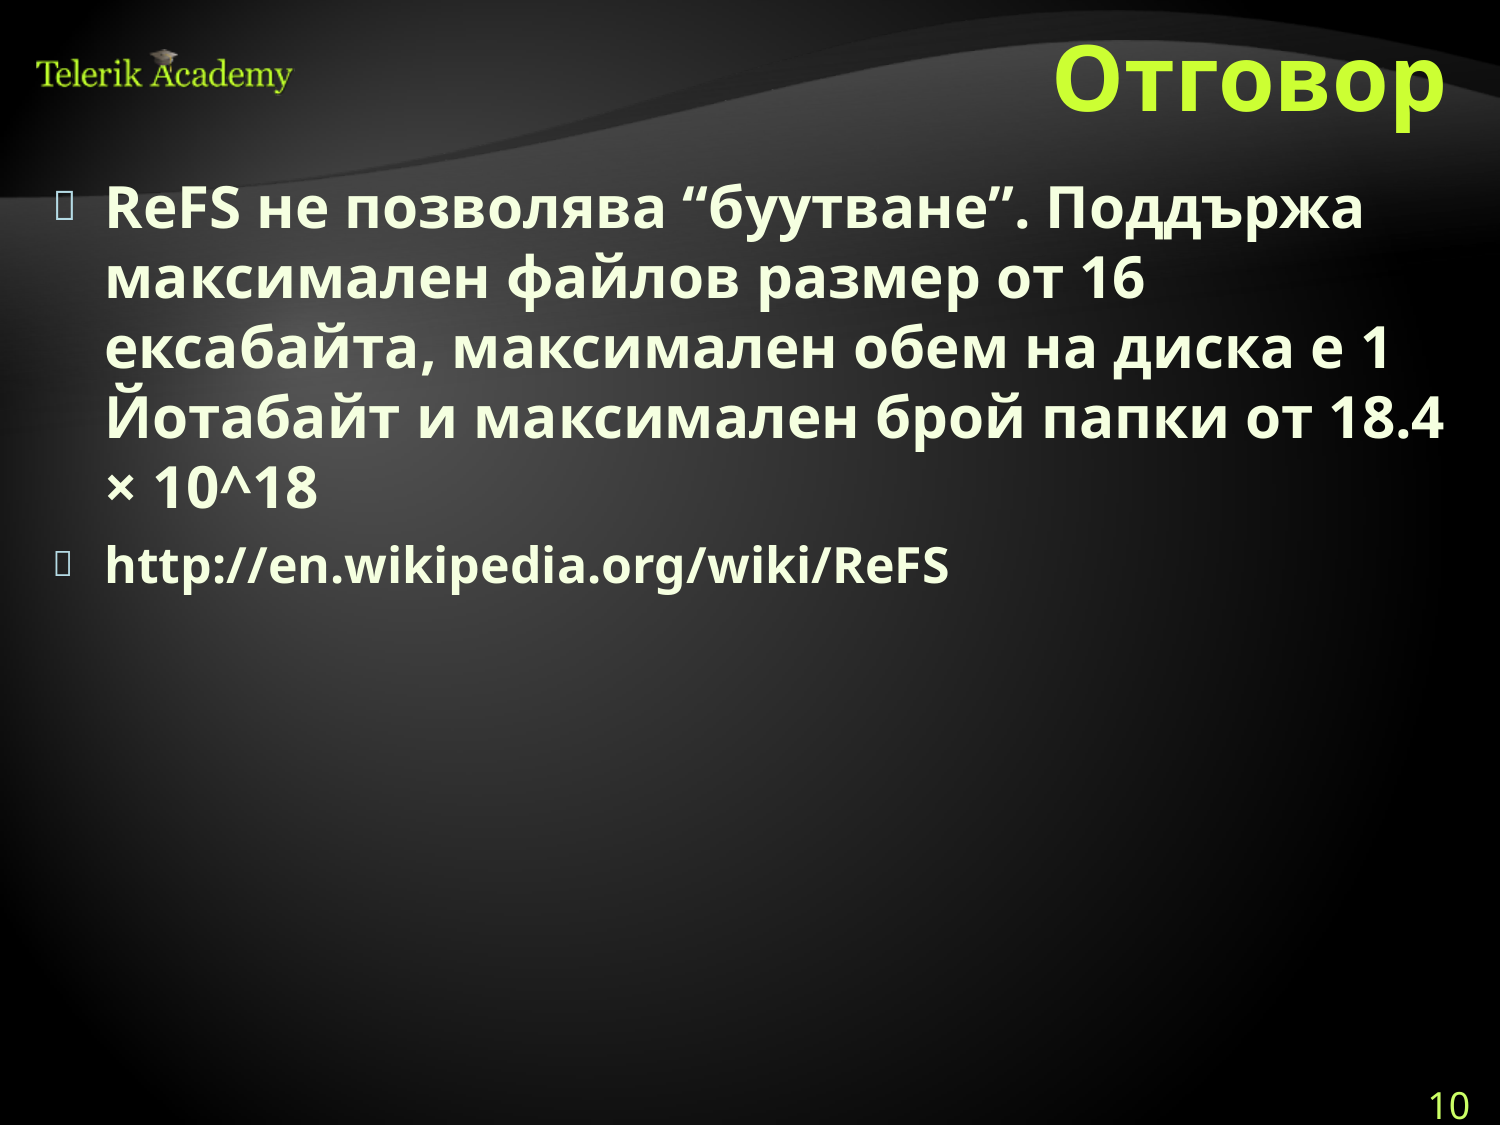

# Отговор
ReFS не позволява “буутване”. Поддържа максимален файлов размер от 16 ексабайта, максимален обем на диска е 1 Йотабайт и максимален брой папки от 18.4 × 10^18
http://en.wikipedia.org/wiki/ReFS